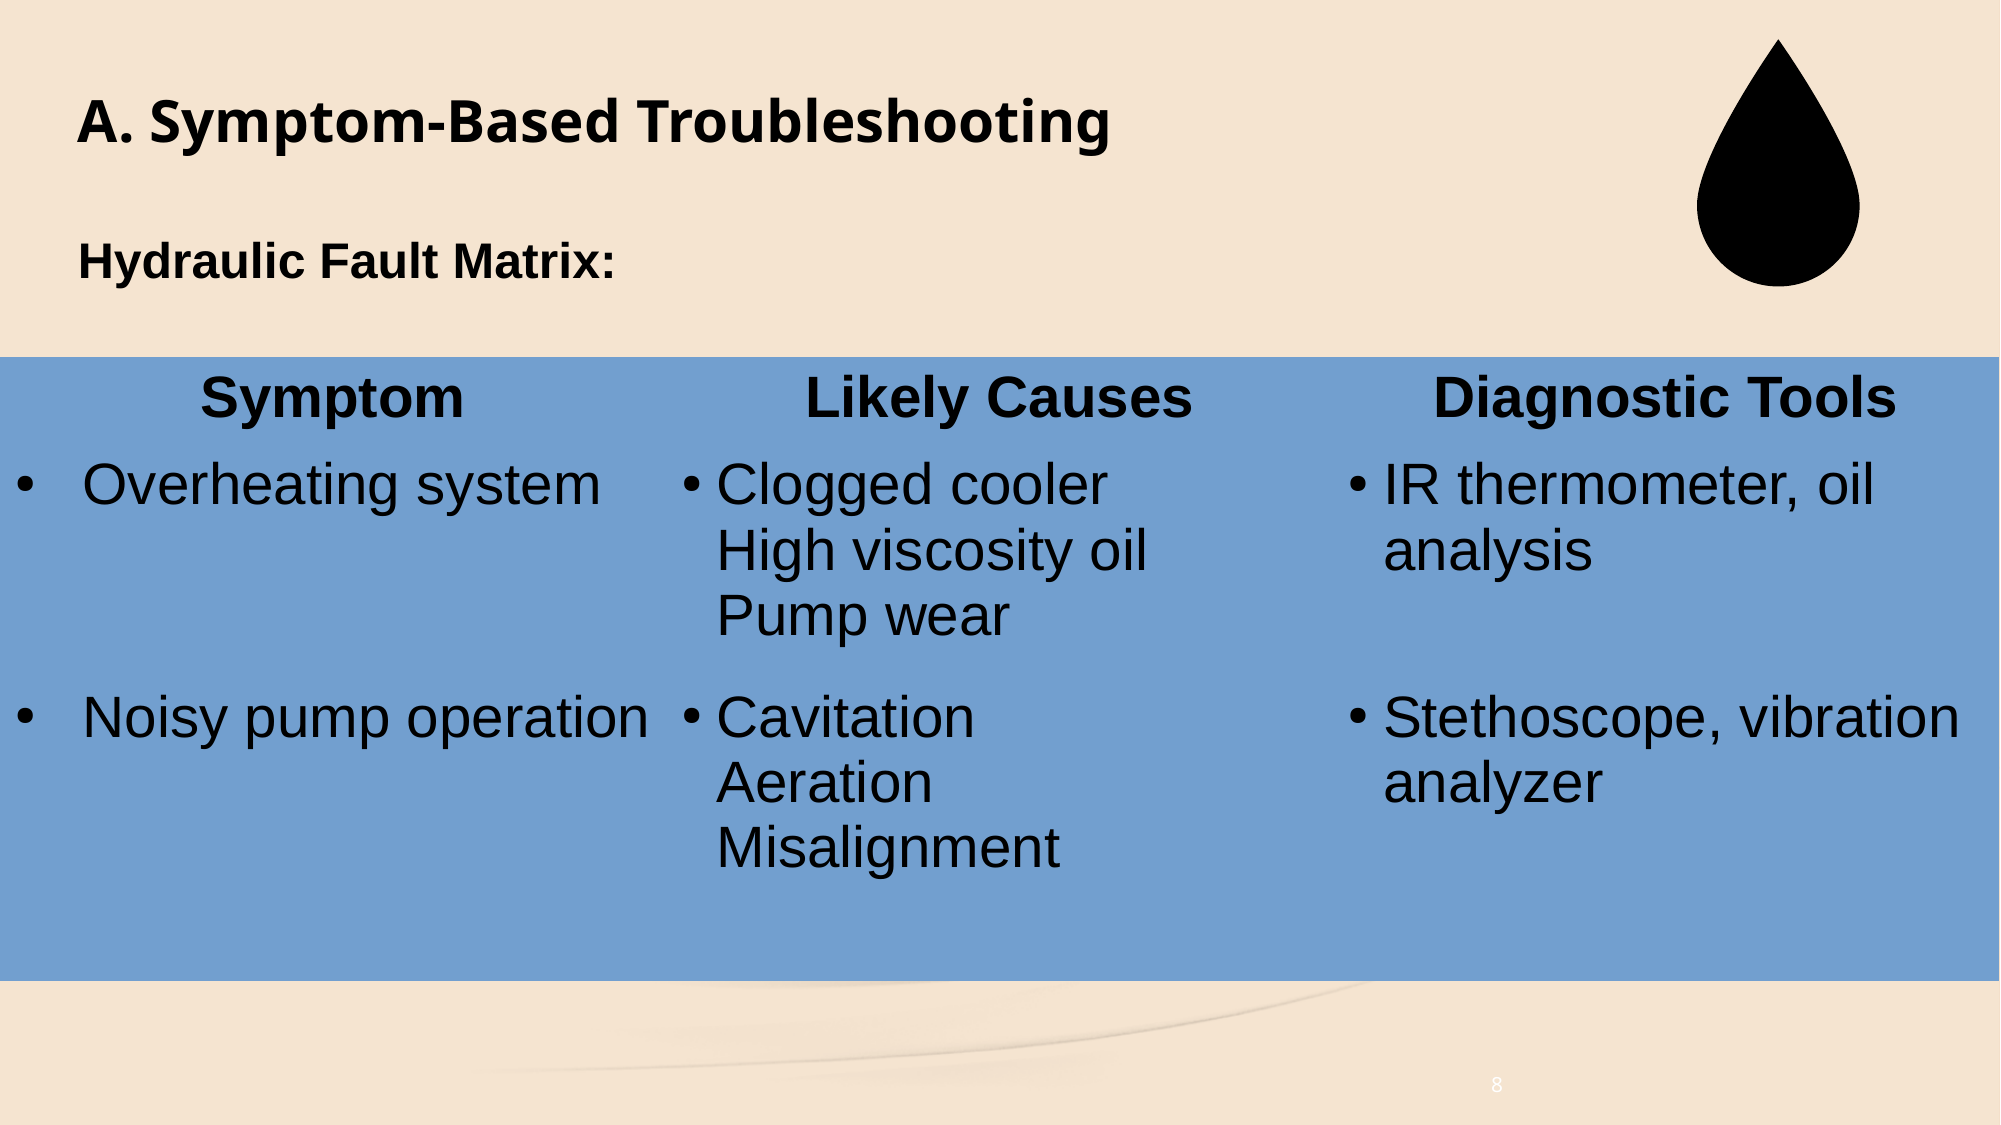

A. Symptom-Based Troubleshooting
Hydraulic Fault Matrix:
| Symptom | Likely Causes | Diagnostic Tools |
| --- | --- | --- |
| Overheating system | Clogged cooler High viscosity oil Pump wear | IR thermometer, oil analysis |
| Noisy pump operation | Cavitation Aeration Misalignment | Stethoscope, vibration analyzer |